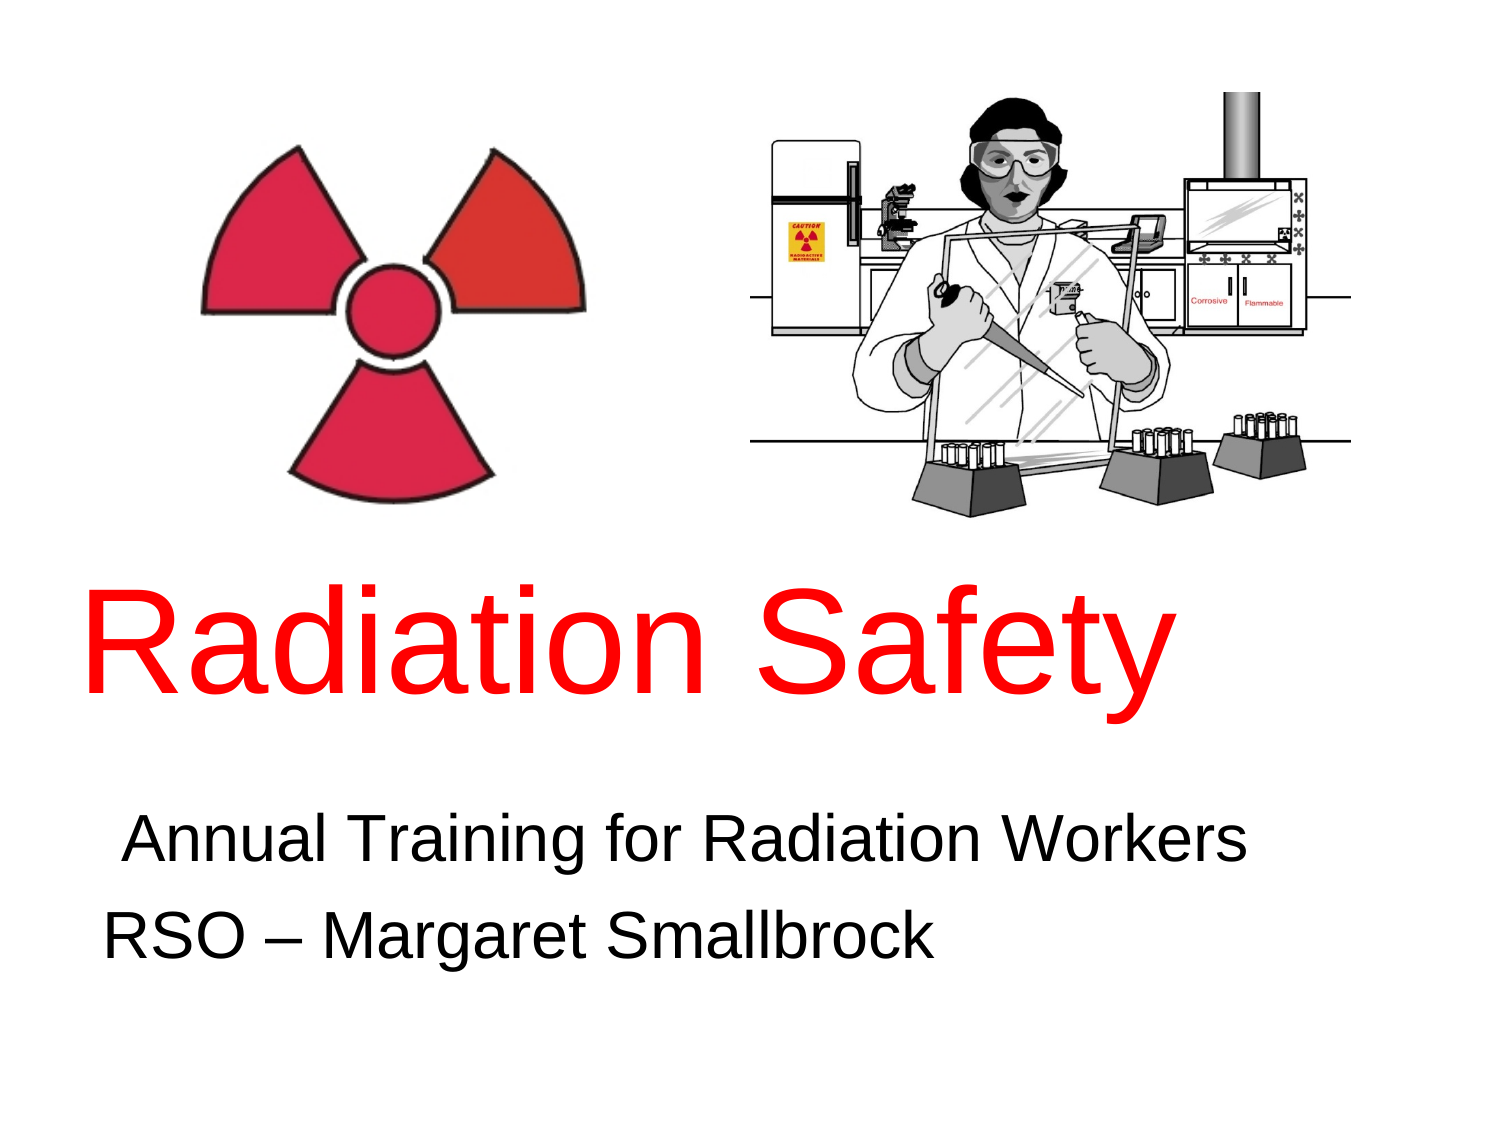

# Radiation Safety
 Annual Training for Radiation Workers
RSO – Margaret Smallbrock